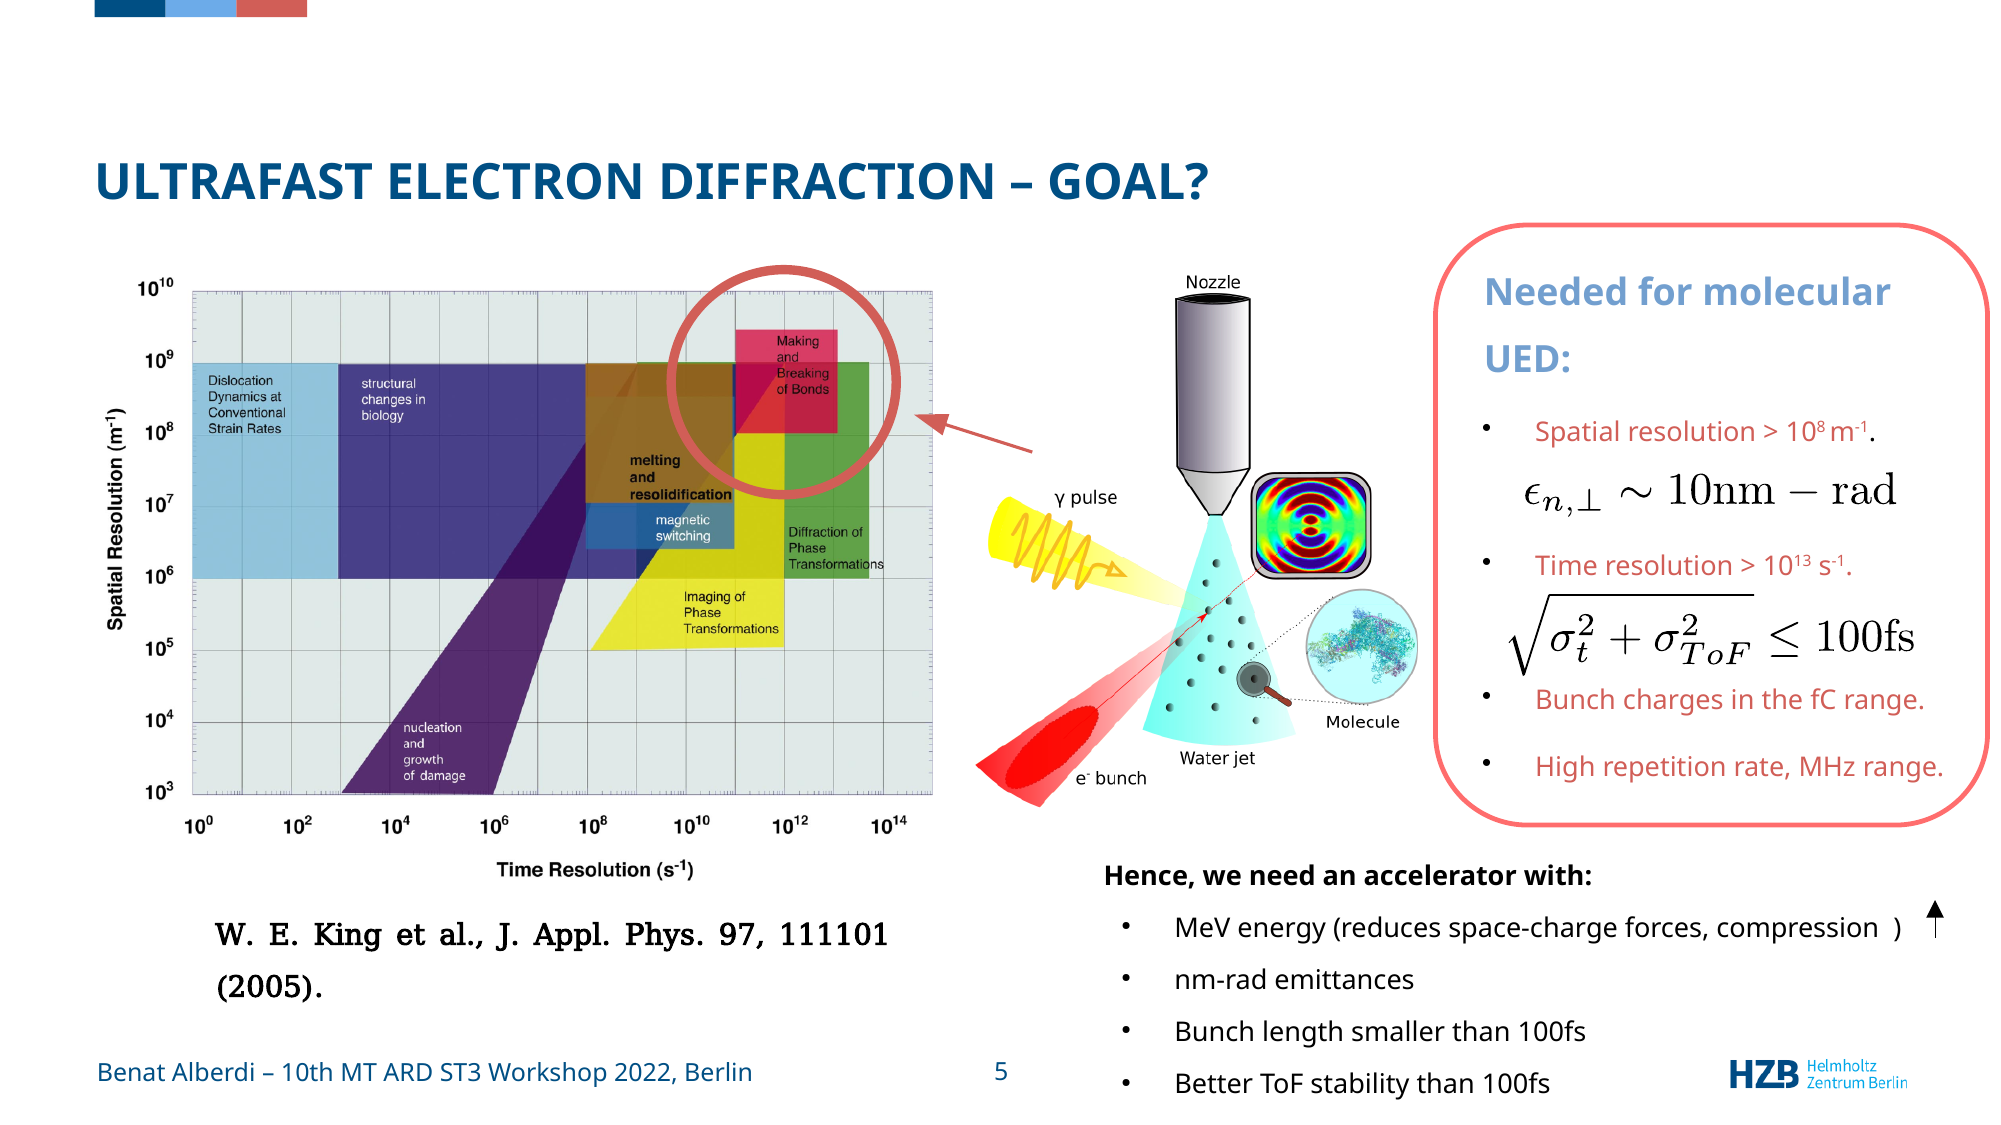

# Ultrafast electron diffraction – goal?
 Needed for molecular
 UED:
Spatial resolution > 108 m-1.
Time resolution > 1013 s-1.
Bunch charges in the fC range.
High repetition rate, MHz range.
Hence, we need an accelerator with:
MeV energy (reduces space-charge forces, compression )
nm-rad emittances
Bunch length smaller than 100fs
Better ToF stability than 100fs
W. E. King et al., J. Appl. Phys. 97, 111101 (2005).